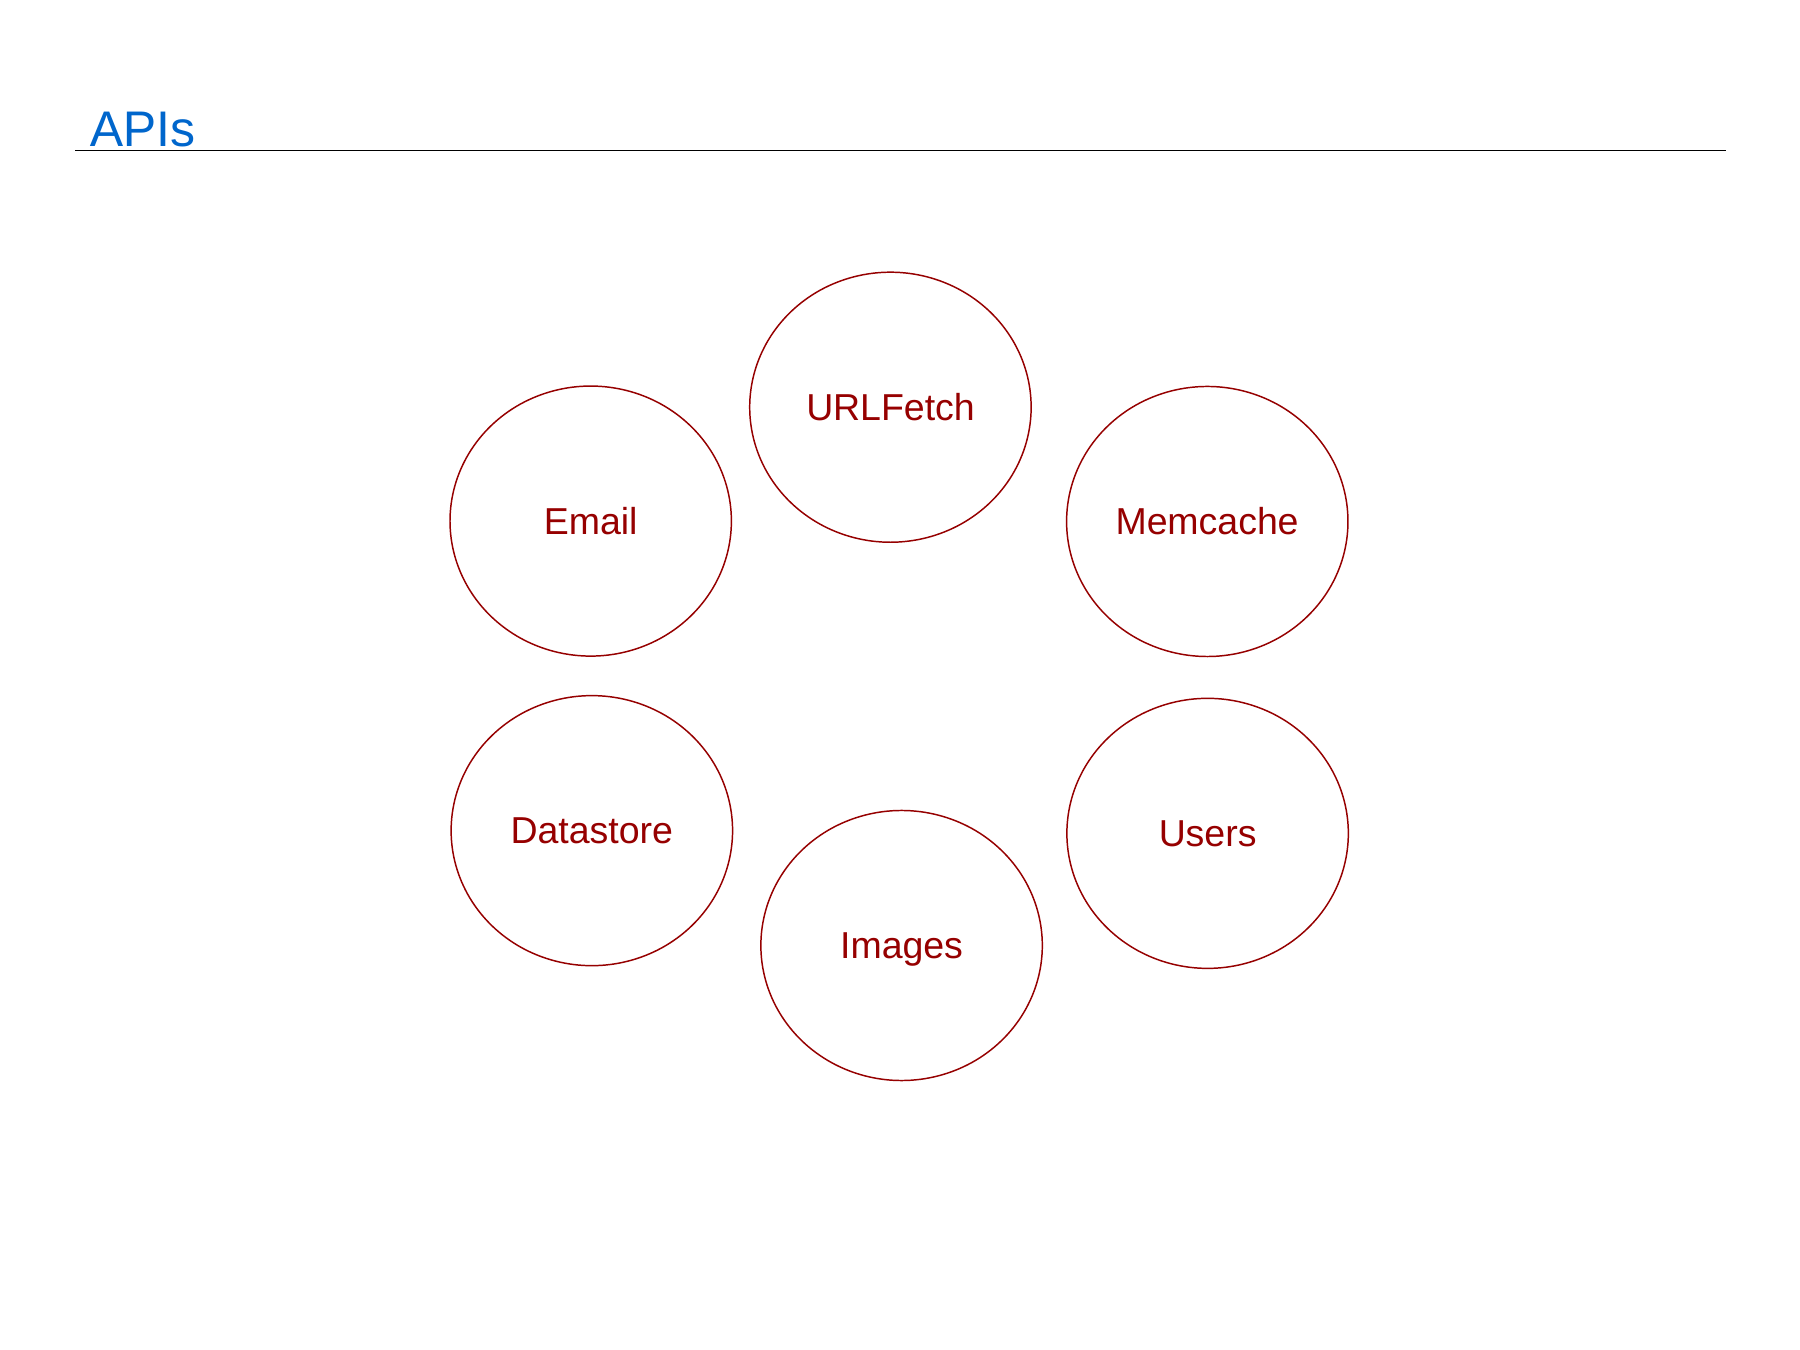

# APIs
URLFetch
Email
Memcache
Datastore
Users
Images